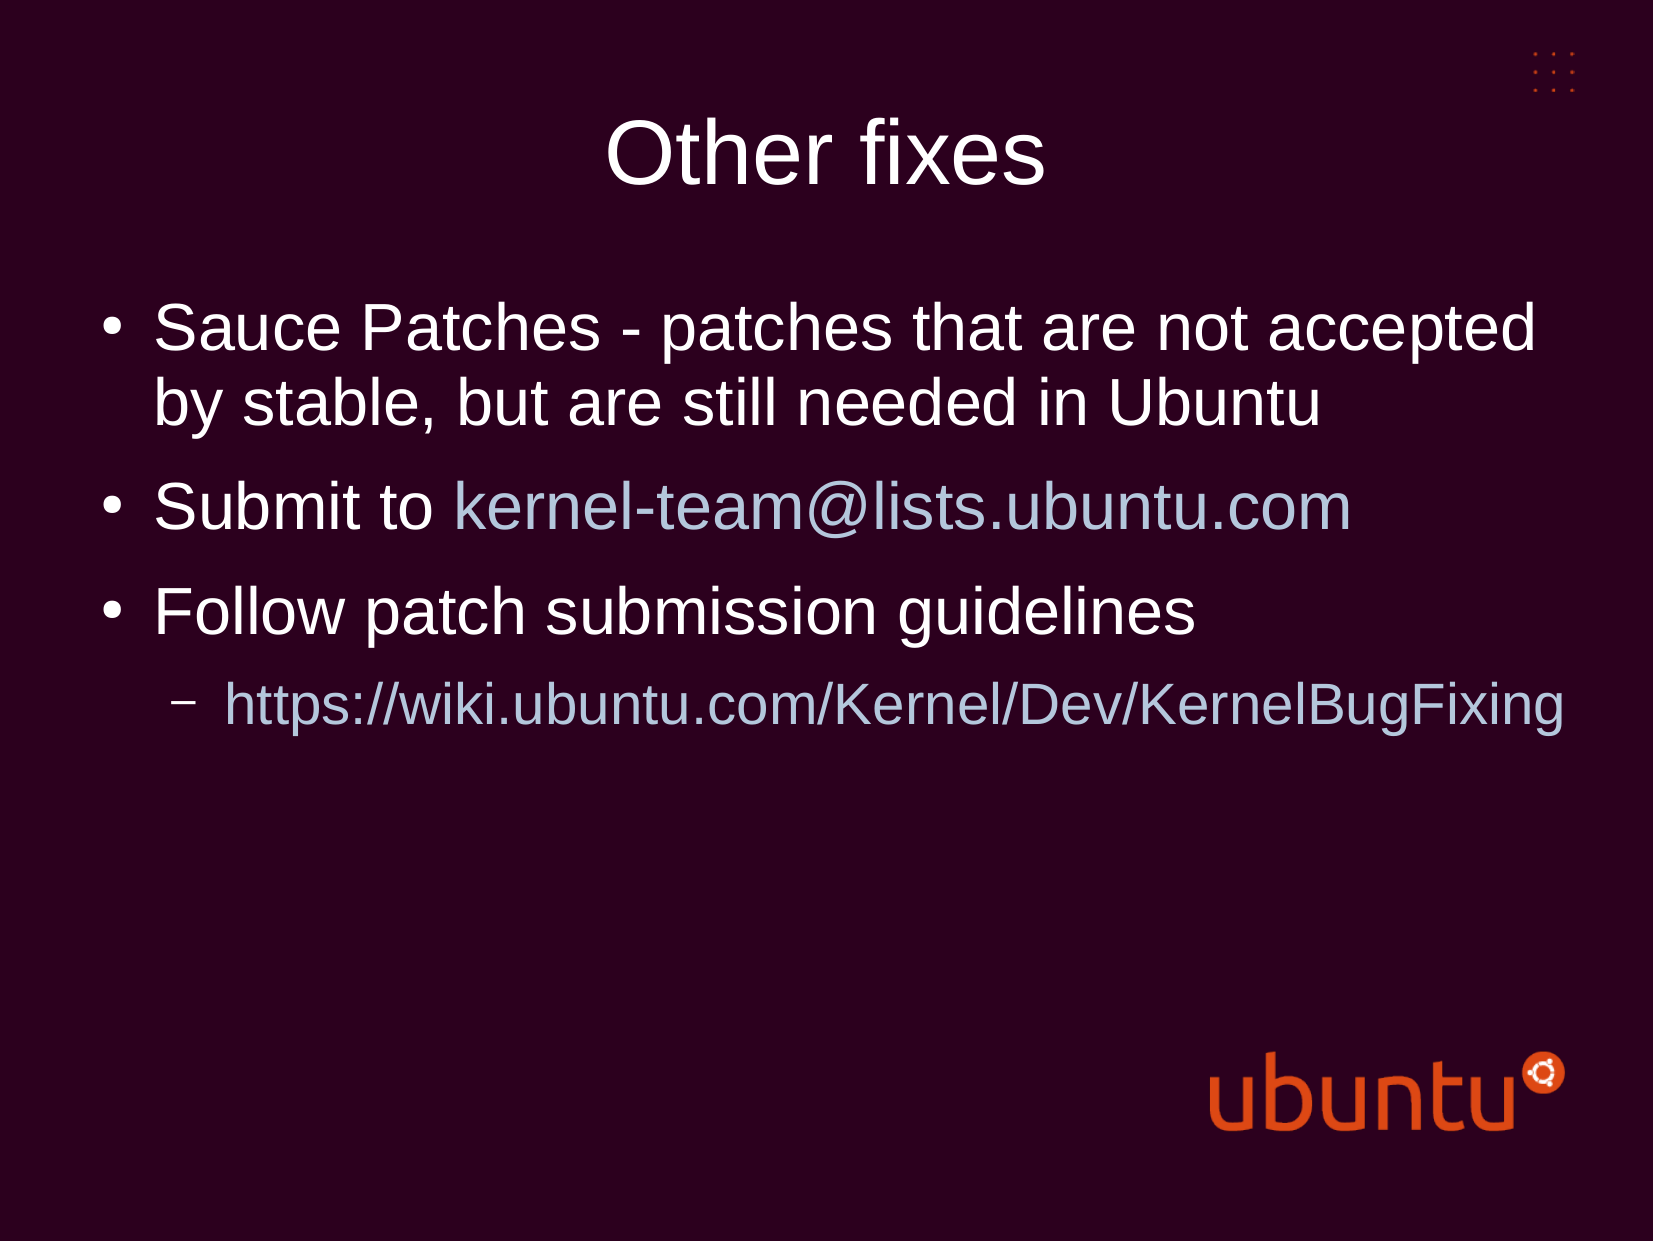

# Other fixes
Sauce Patches - patches that are not accepted by stable, but are still needed in Ubuntu
Submit to kernel-team@lists.ubuntu.com
Follow patch submission guidelines
https://wiki.ubuntu.com/Kernel/Dev/KernelBugFixing